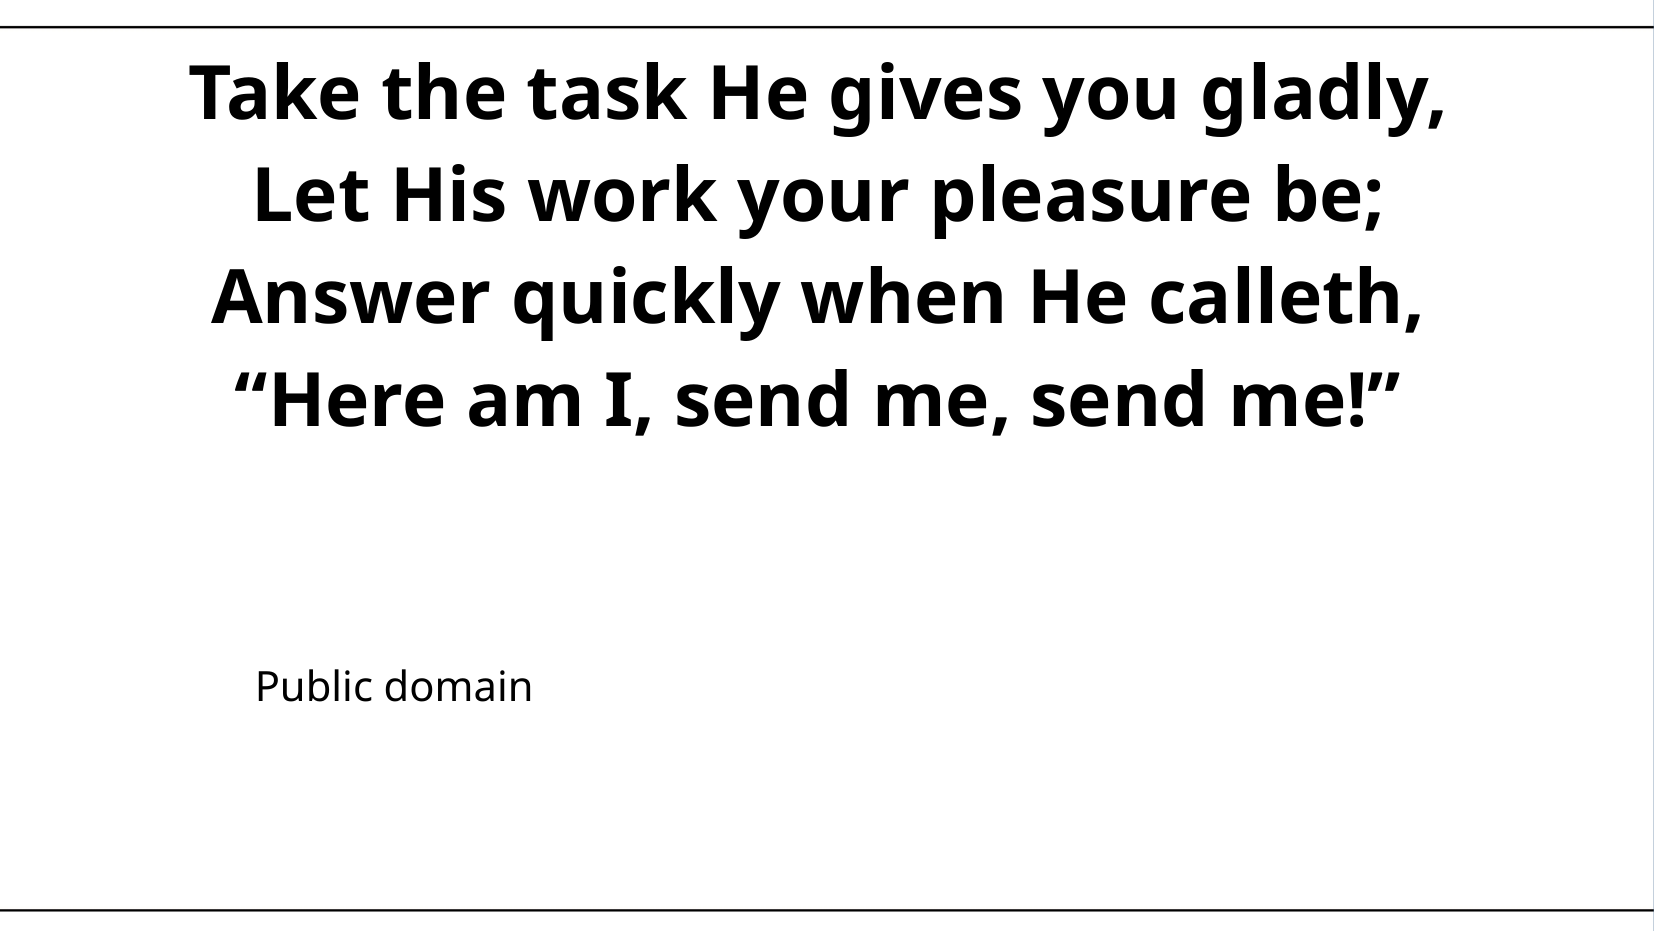

Take the task He gives you gladly,
Let His work your pleasure be;
Answer quickly when He calleth,
“Here am I, send me, send me!”
 Public domain